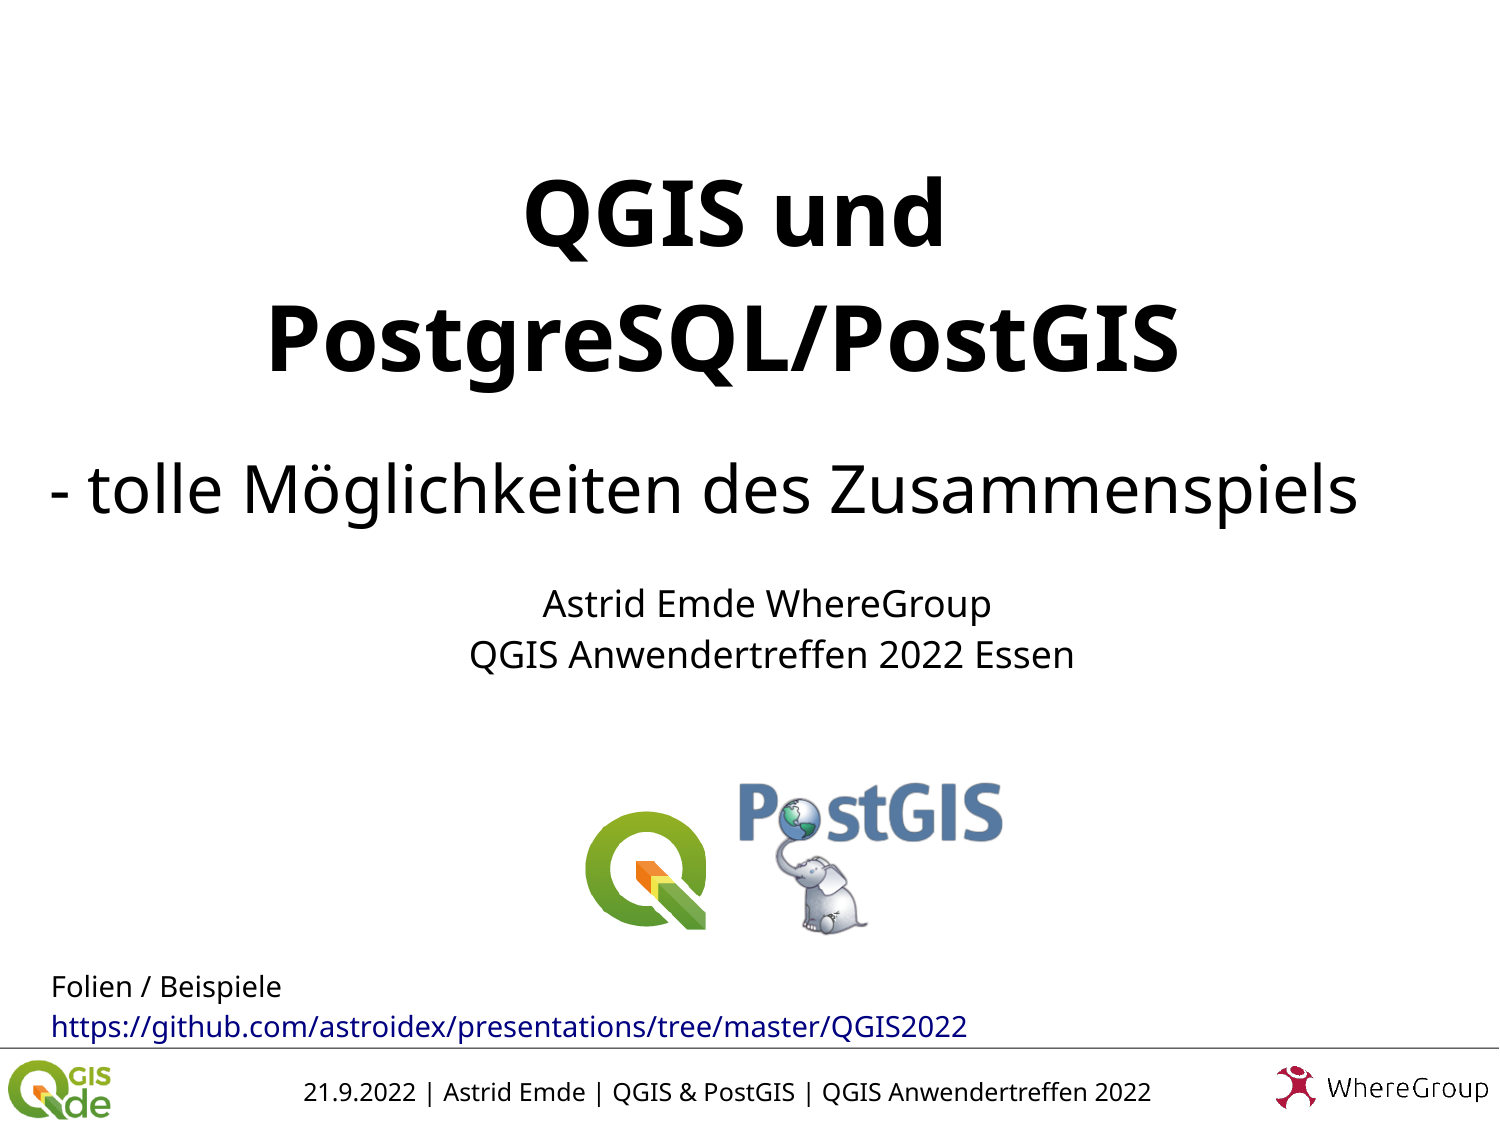

# QGIS und PostgreSQL/PostGIS
- tolle Möglichkeiten des Zusammenspiels
Astrid Emde WhereGroup
QGIS Anwendertreffen 2022 Essen
Folien / Beispiele
https://github.com/astroidex/presentations/tree/master/QGIS2022